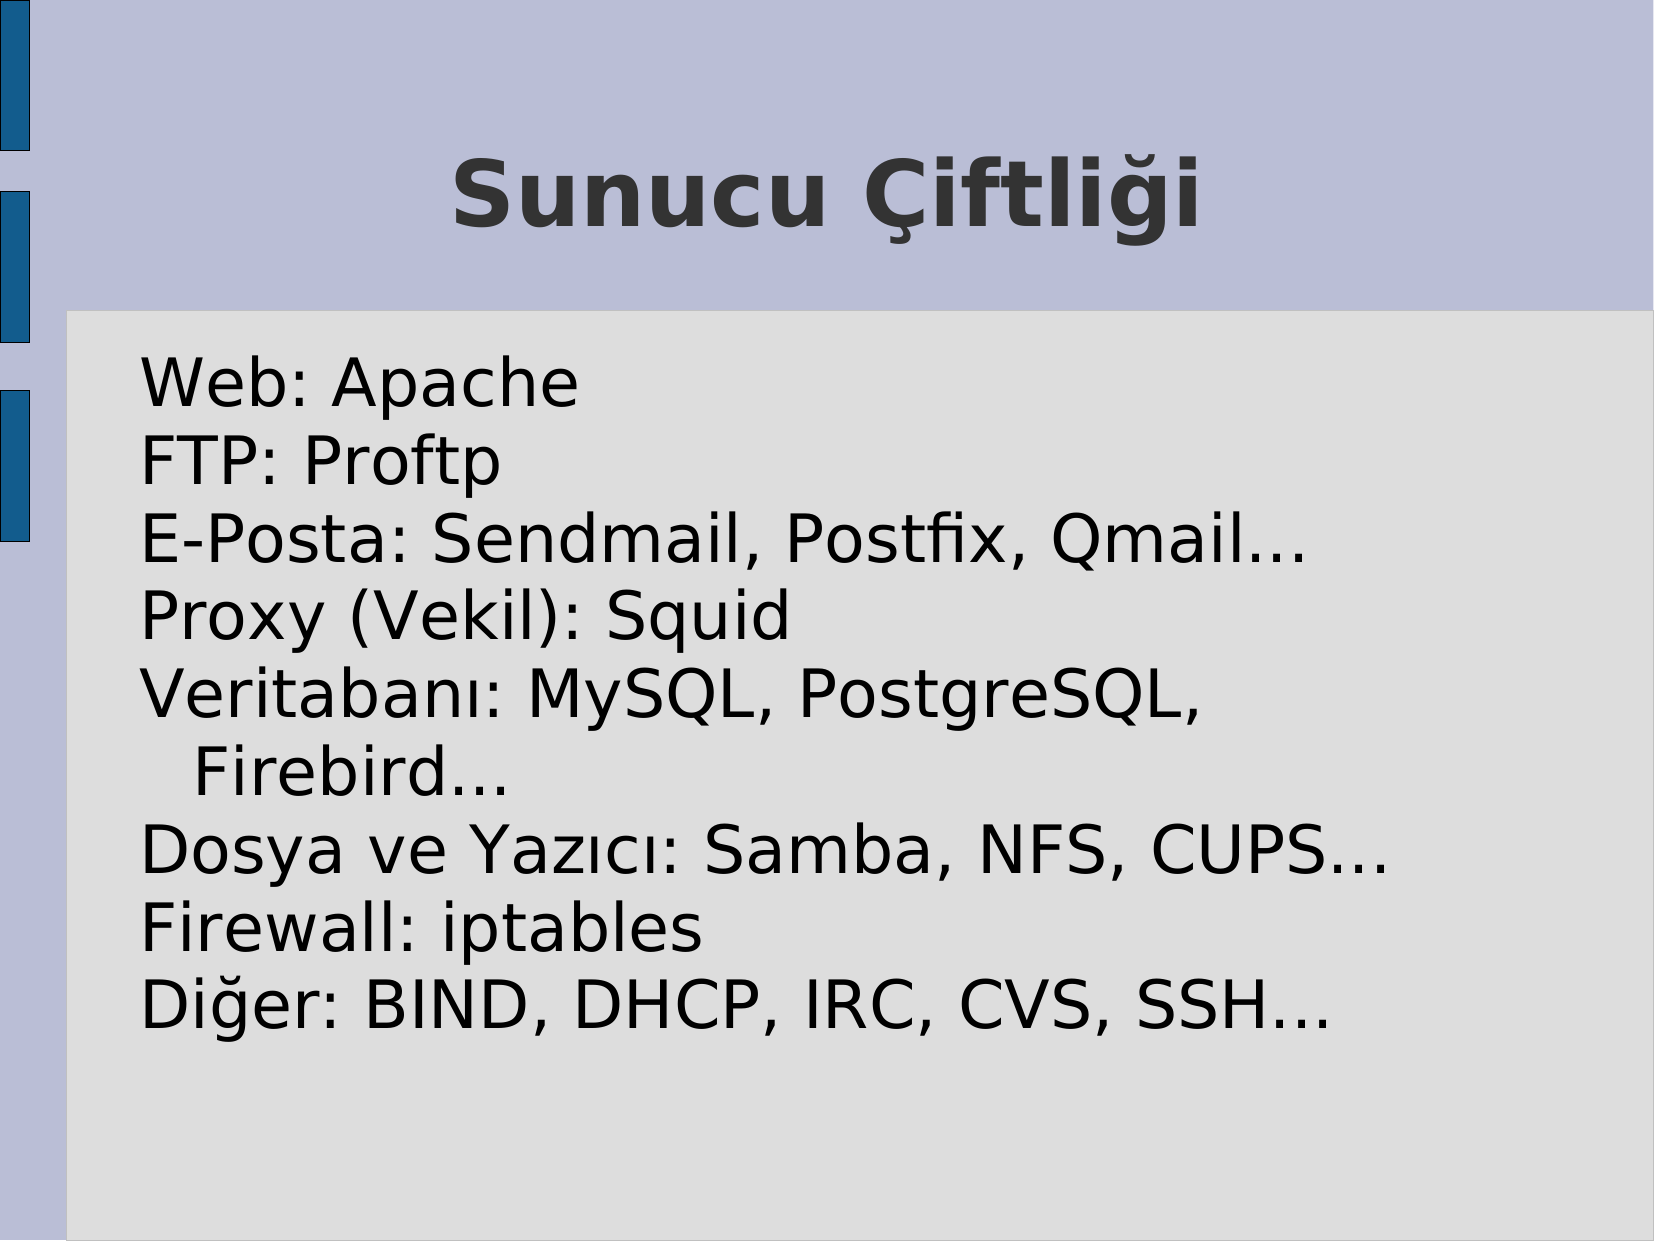

# Sunucu Çiftliği
Web: Apache
FTP: Proftp
E-Posta: Sendmail, Postfix, Qmail...
Proxy (Vekil): Squid
Veritabanı: MySQL, PostgreSQL, Firebird...
Dosya ve Yazıcı: Samba, NFS, CUPS...
Firewall: iptables
Diğer: BIND, DHCP, IRC, CVS, SSH...